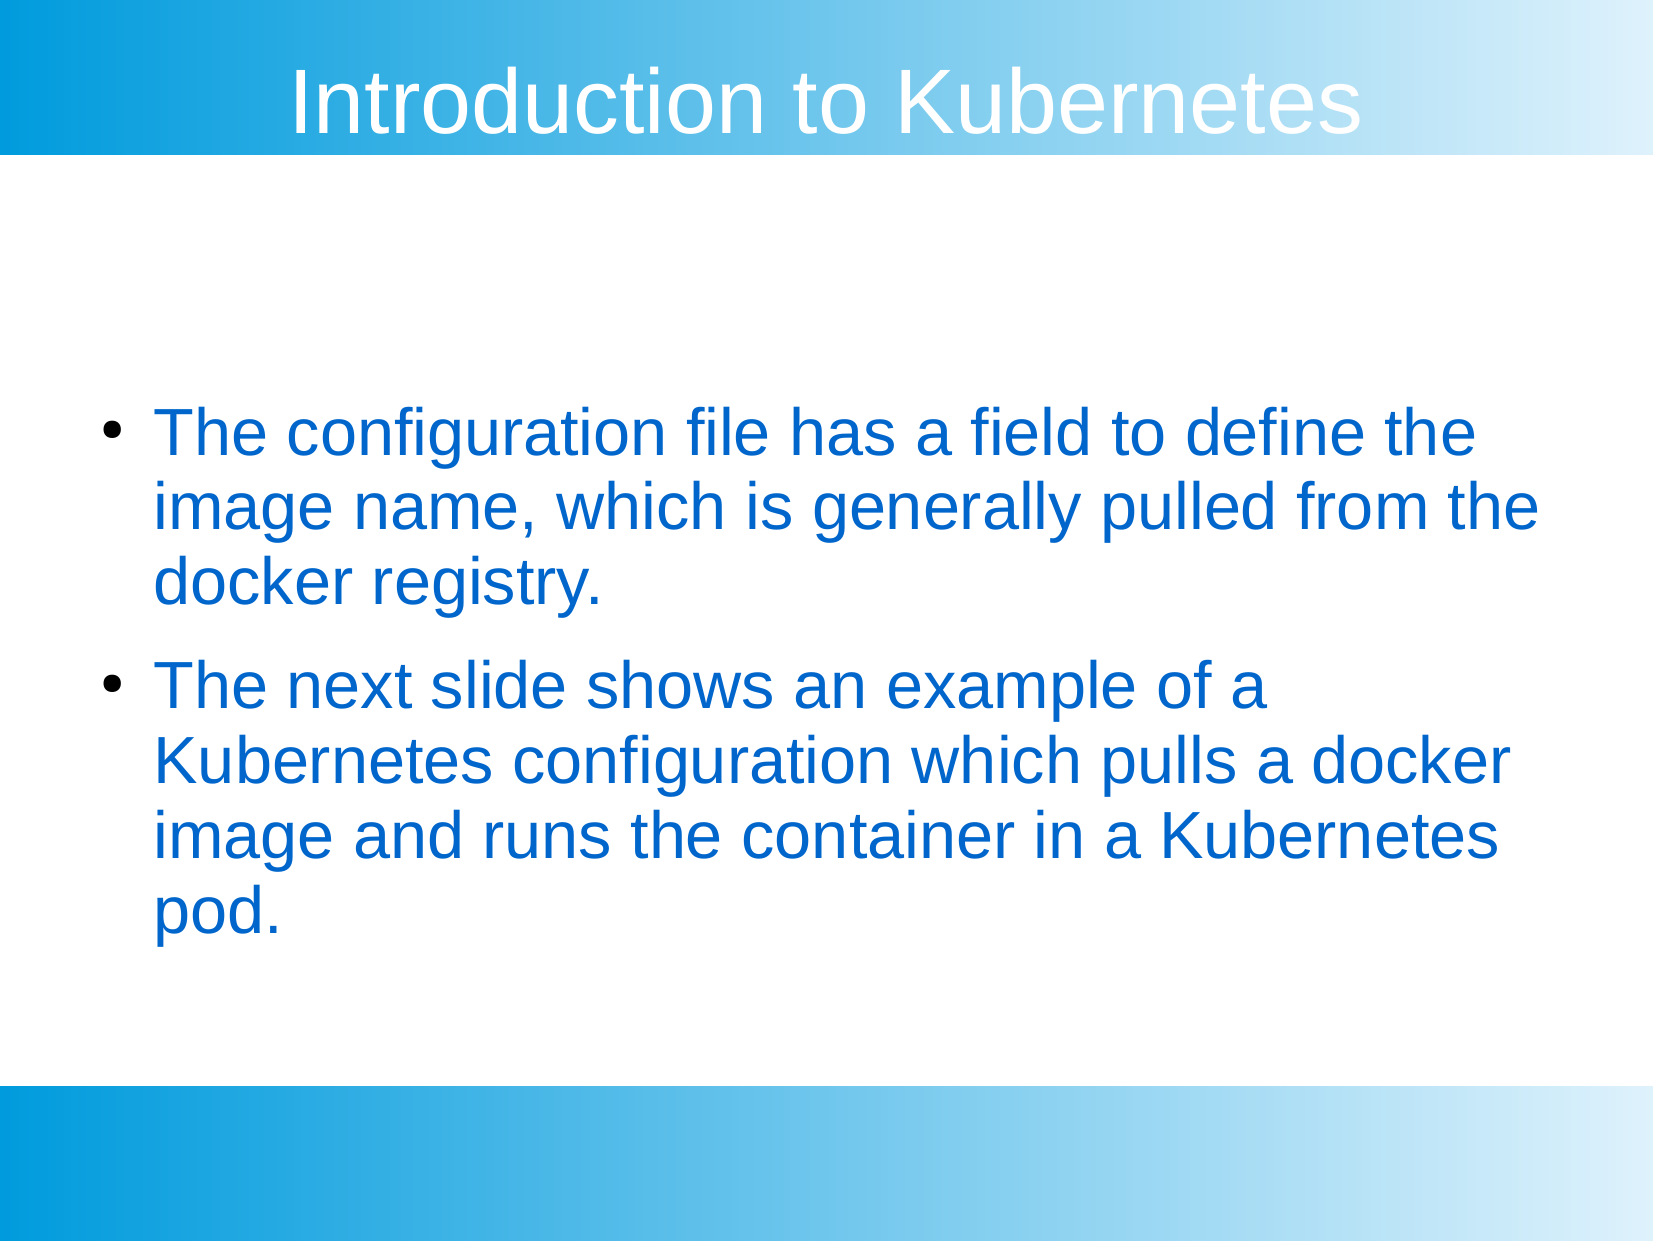

# Introduction to Kubernetes
The configuration file has a field to define the image name, which is generally pulled from the docker registry.
The next slide shows an example of a Kubernetes configuration which pulls a docker image and runs the container in a Kubernetes pod.